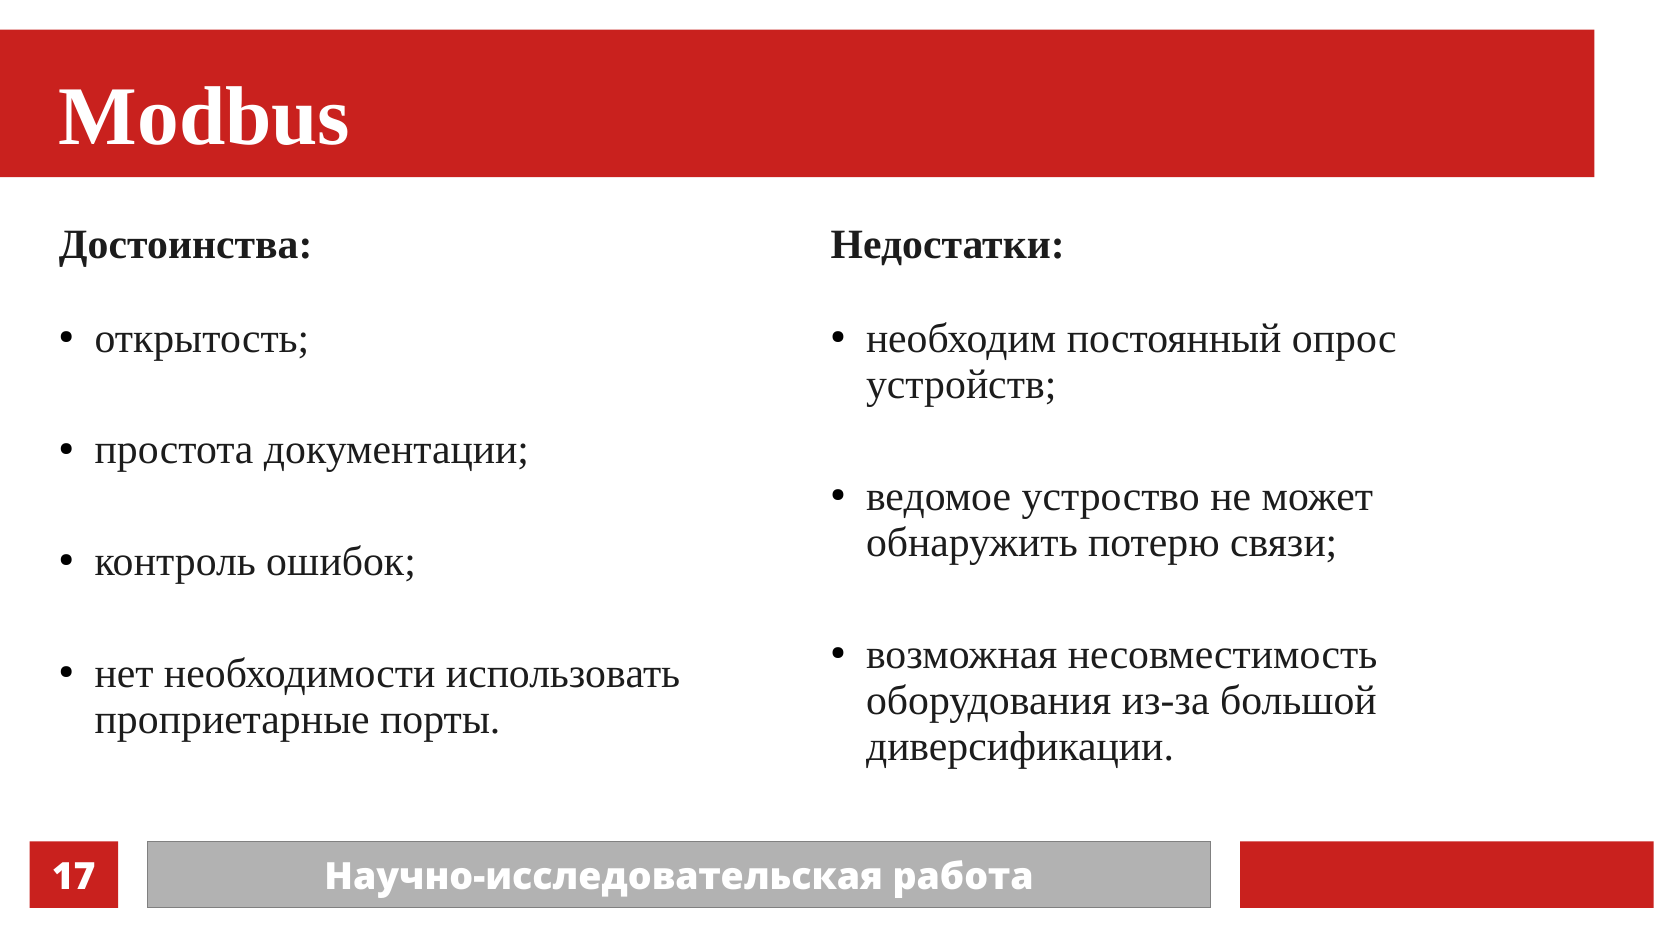

# Modbus
Достоинства:
открытость;
простота документации;
контроль ошибок;
нет необходимости использовать проприетарные порты.
Недостатки:
необходим постоянный опрос устройств;
ведомое устроство не может обнаружить потерю связи;
возможная несовместимость оборудования из-за большой диверсификации.
17
Научно-исследовательская работа